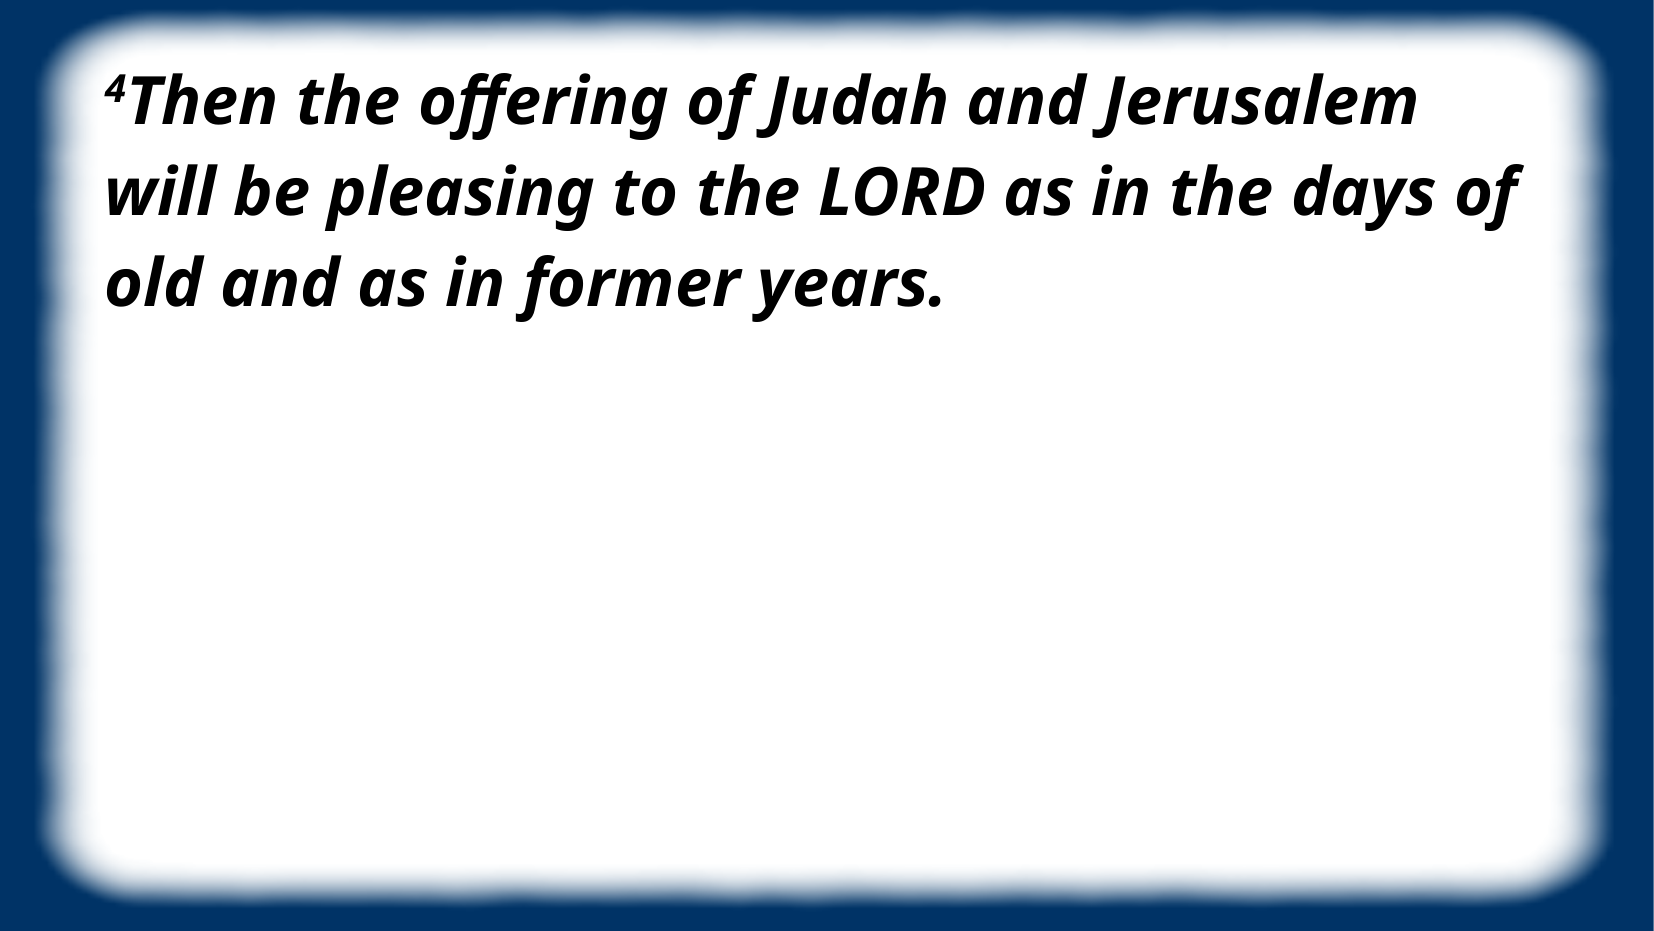

4Then the offering of Judah and Jerusalem will be pleasing to the Lord as in the days of old and as in former years.